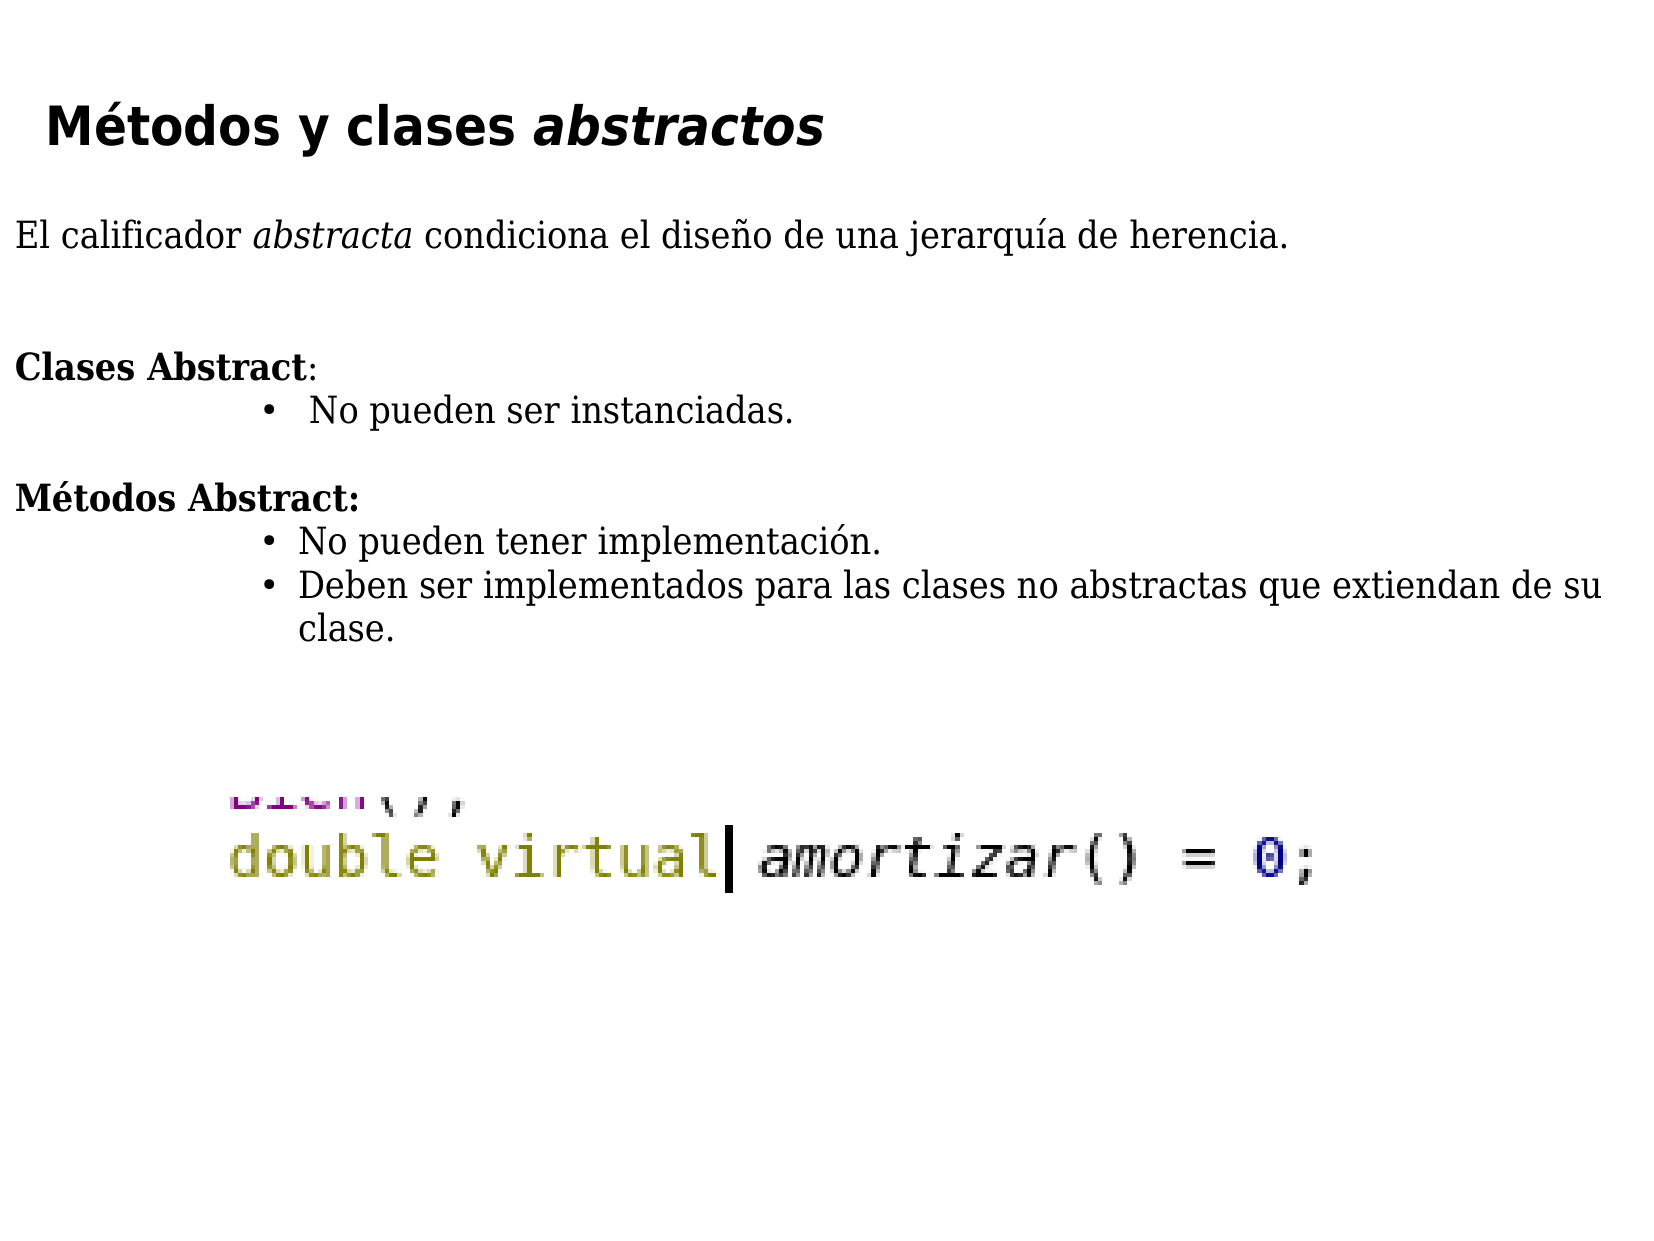

Métodos y clases abstractos
El calificador abstracta condiciona el diseño de una jerarquía de herencia.
Clases Abstract:
 No pueden ser instanciadas.
Métodos Abstract:
No pueden tener implementación.
Deben ser implementados para las clases no abstractas que extiendan de su clase.